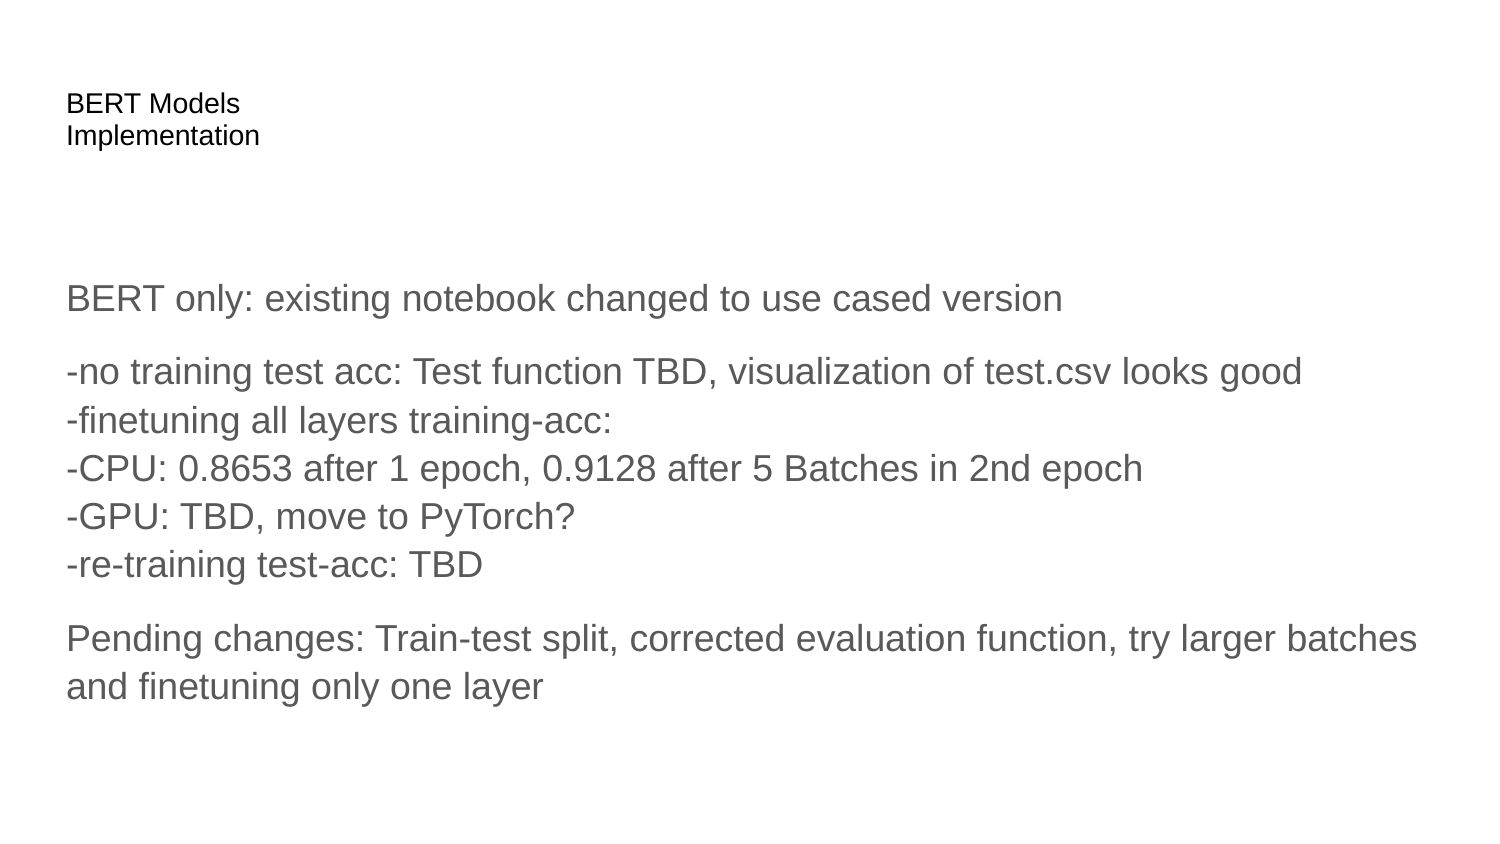

# BERT Models Implementation
BERT only: existing notebook changed to use cased version
no training test acc: Test function TBD, visualization of test.csv looks good
finetuning all layers training-acc:
CPU: 0.8653 after 1 epoch, 0.9128 after 5 Batches in 2nd epoch
GPU: TBD, move to PyTorch?
re-training test-acc: TBD
Pending changes: Train-test split, corrected evaluation function, try larger batches and finetuning only one layer